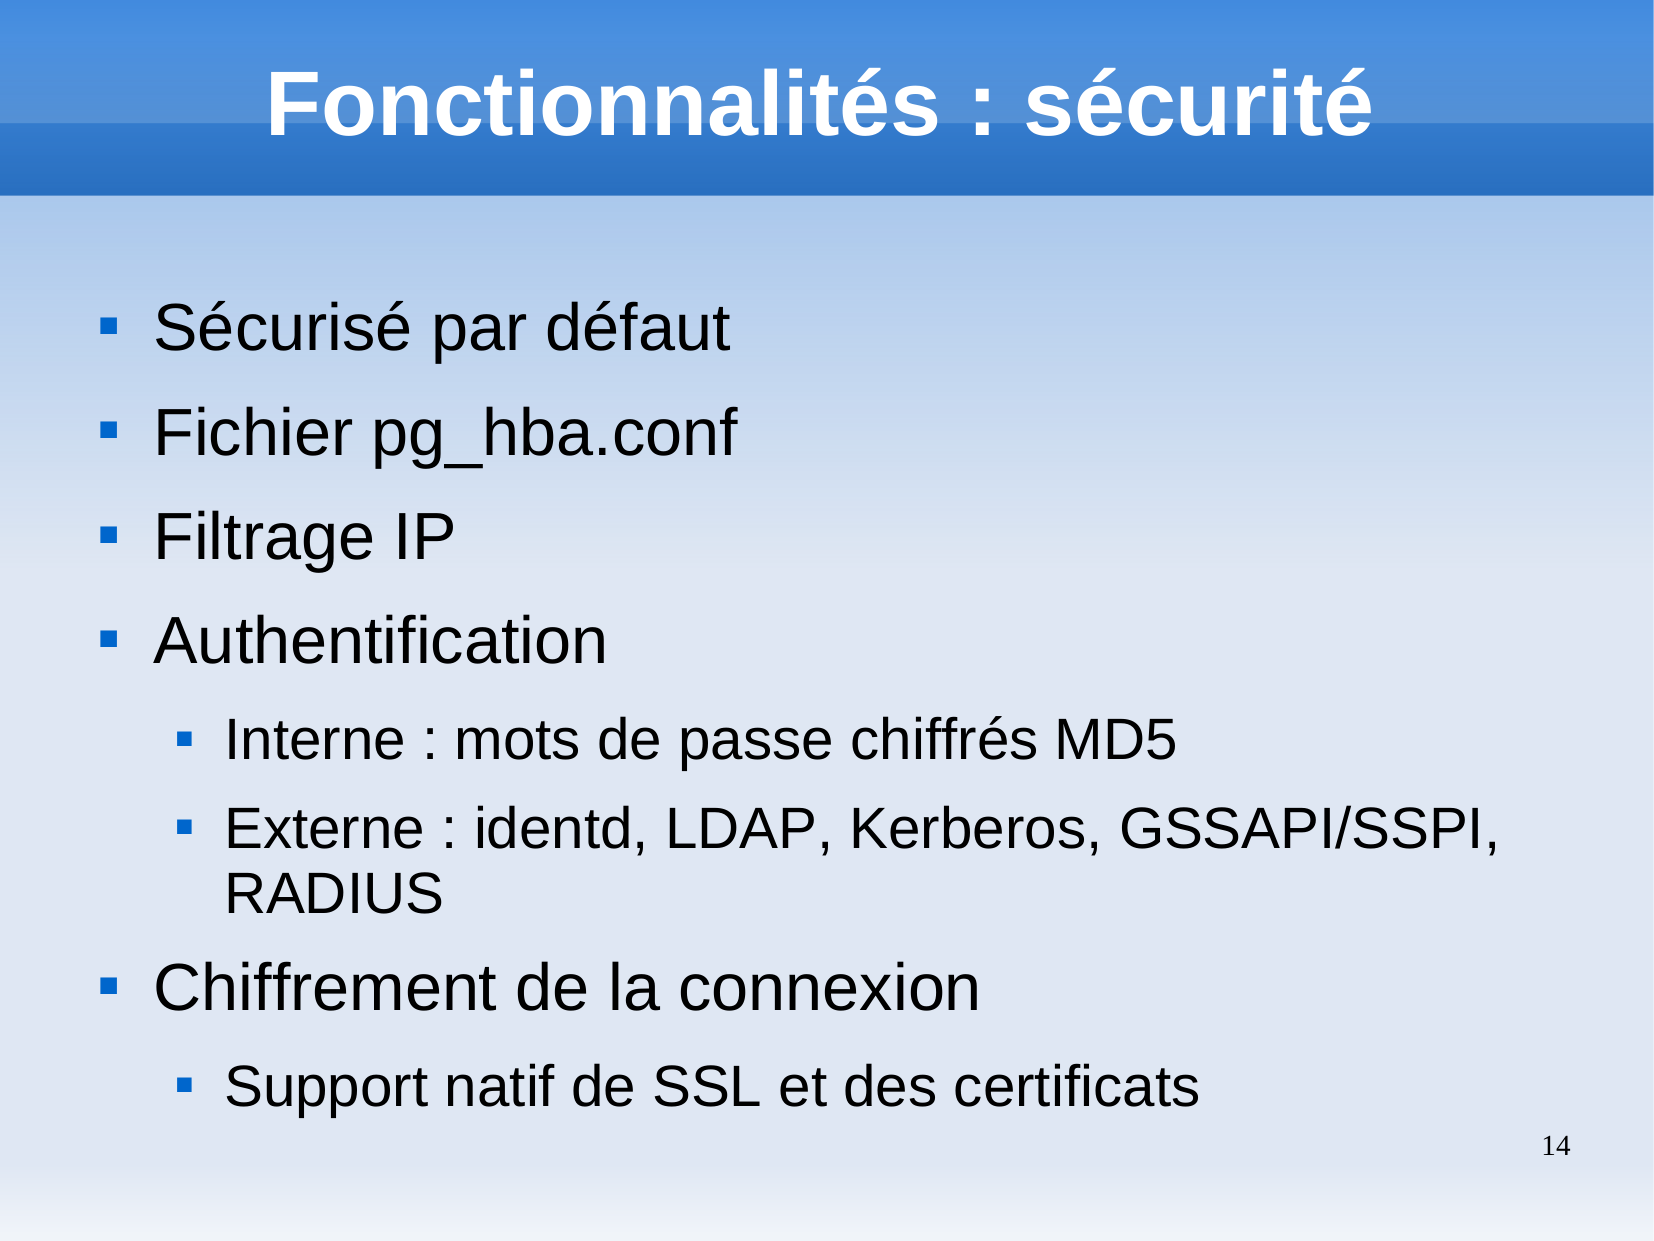

# Fonctionnalités : sécurité
Sécurisé par défaut
Fichier pg_hba.conf
Filtrage IP
Authentification
Interne : mots de passe chiffrés MD5
Externe : identd, LDAP, Kerberos, GSSAPI/SSPI, RADIUS
Chiffrement de la connexion
Support natif de SSL et des certificats
14